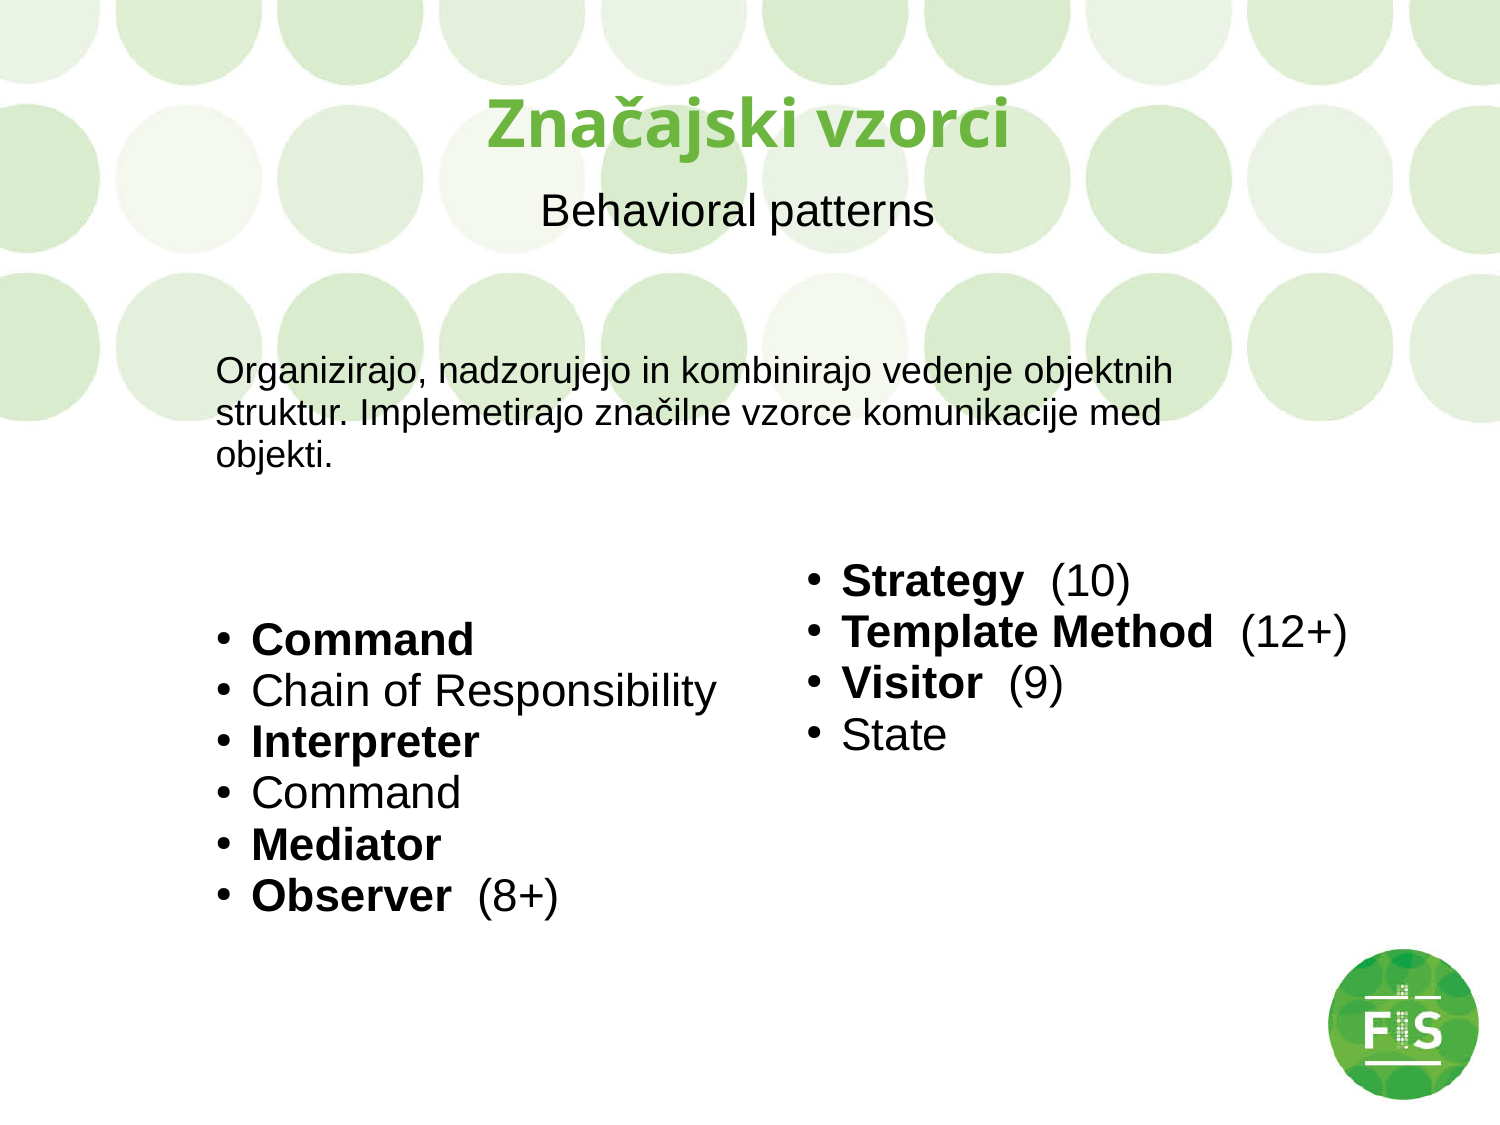

# Značajski vzorci
Behavioral patterns
Organizirajo, nadzorujejo in kombinirajo vedenje objektnih struktur. Implemetirajo značilne vzorce komunikacije med objekti.
Strategy (10)
Template Method (12+)
Visitor (9)
State
Command
Chain of Responsibility
Interpreter
Command
Mediator
Observer (8+)